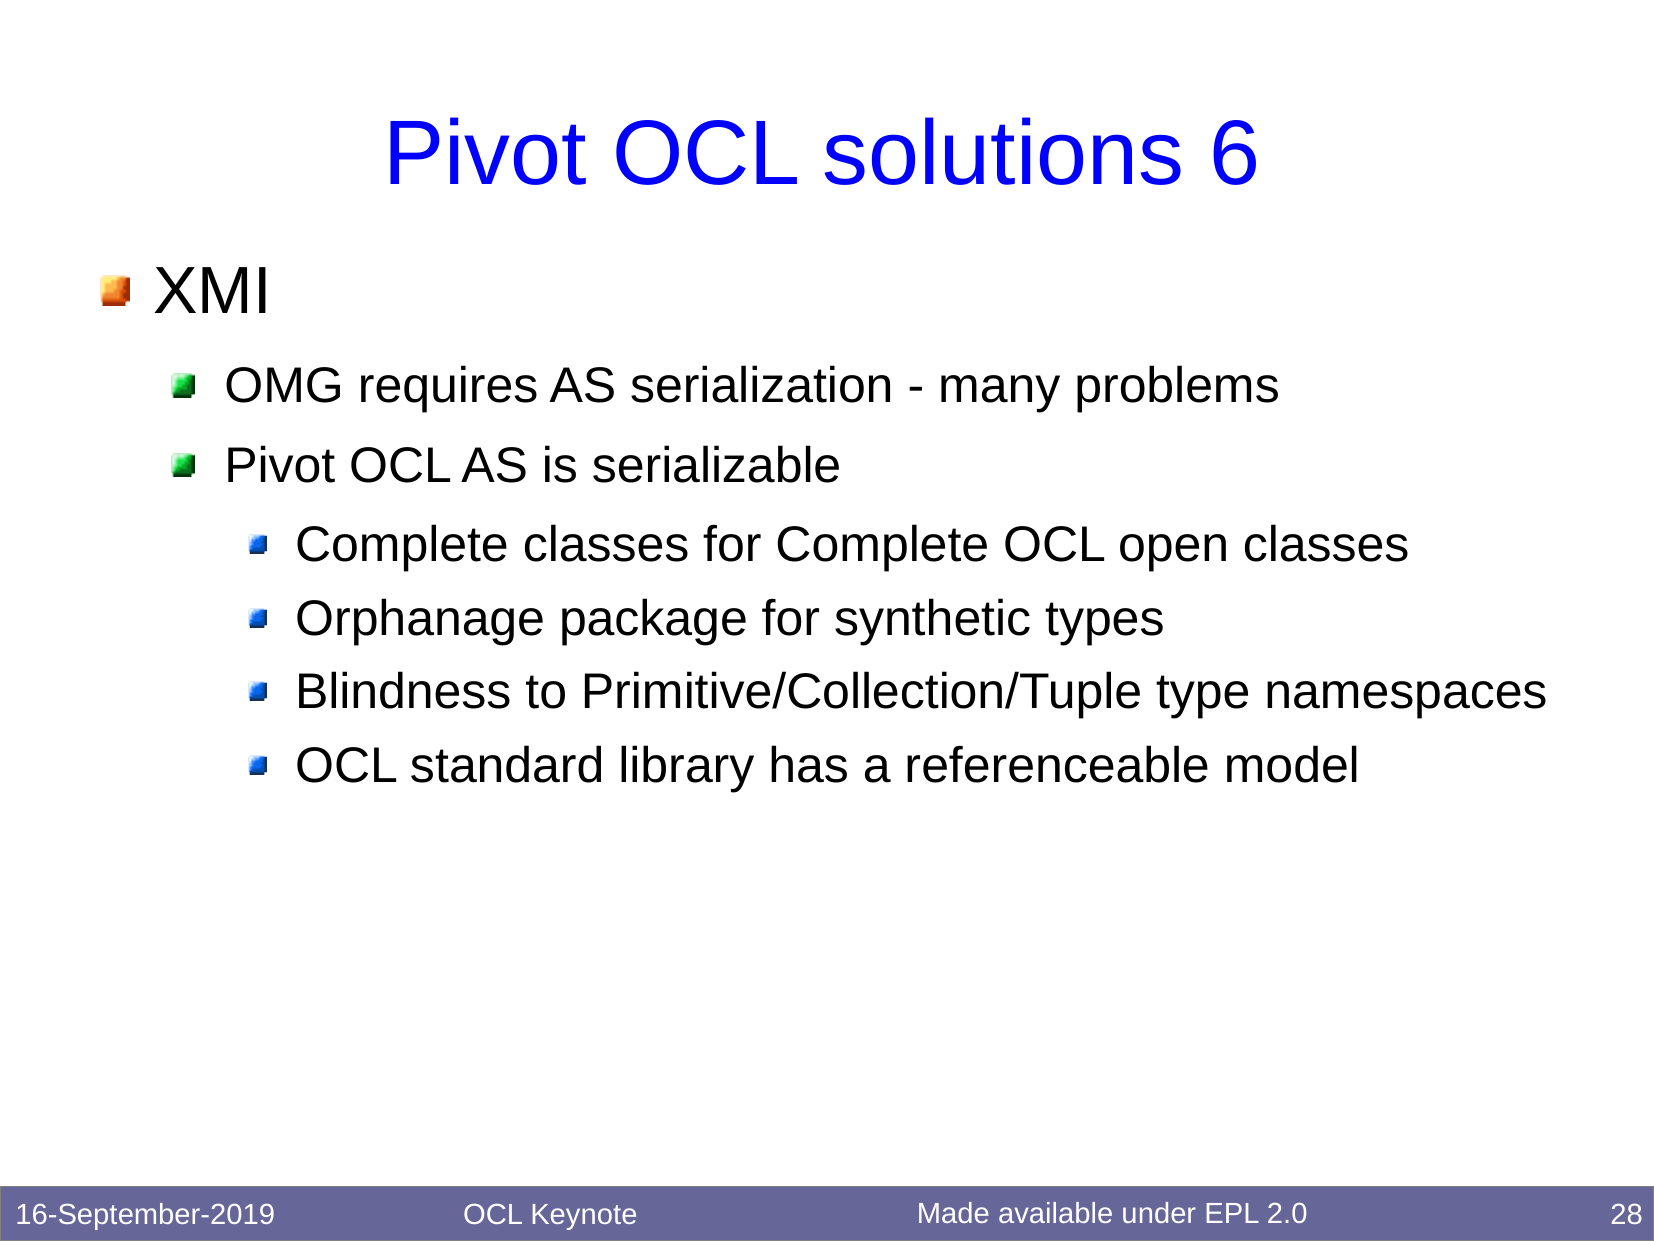

# Pivot OCL solutions 6
XMI
OMG requires AS serialization - many problems
Pivot OCL AS is serializable
Complete classes for Complete OCL open classes
Orphanage package for synthetic types
Blindness to Primitive/Collection/Tuple type namespaces
OCL standard library has a referenceable model
16-September-2019
OCL Keynote
28